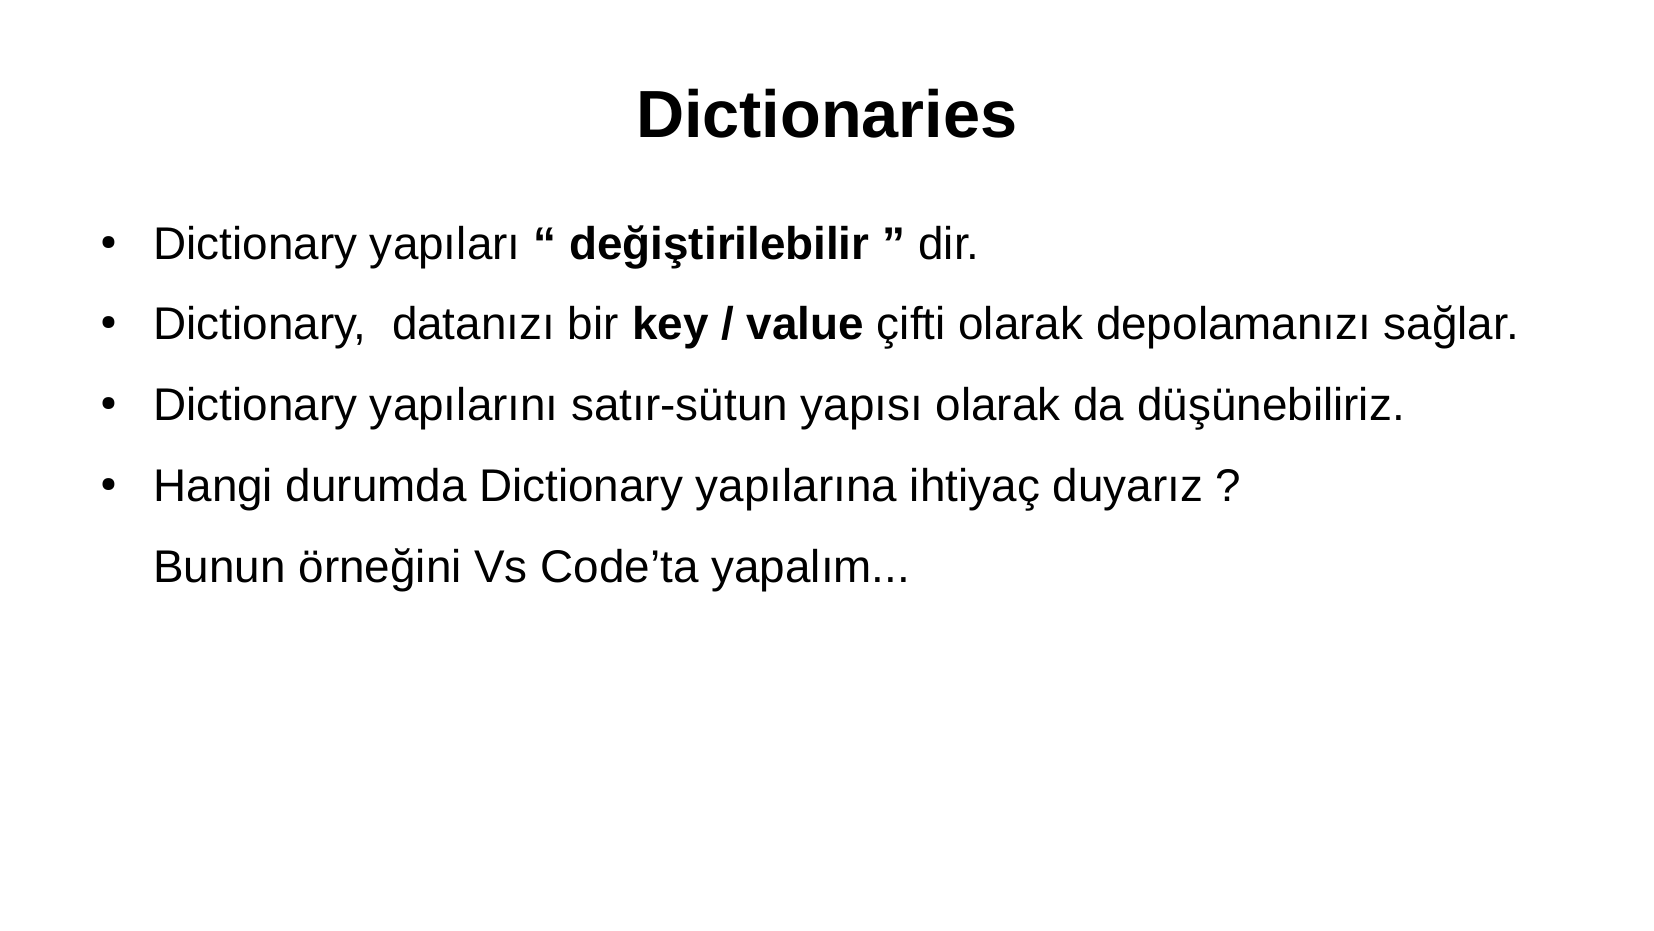

# Dictionaries
Dictionary yapıları “ değiştirilebilir ” dir.
Dictionary, datanızı bir key / value çifti olarak depolamanızı sağlar.
Dictionary yapılarını satır-sütun yapısı olarak da düşünebiliriz.
Hangi durumda Dictionary yapılarına ihtiyaç duyarız ?
Bunun örneğini Vs Code’ta yapalım...